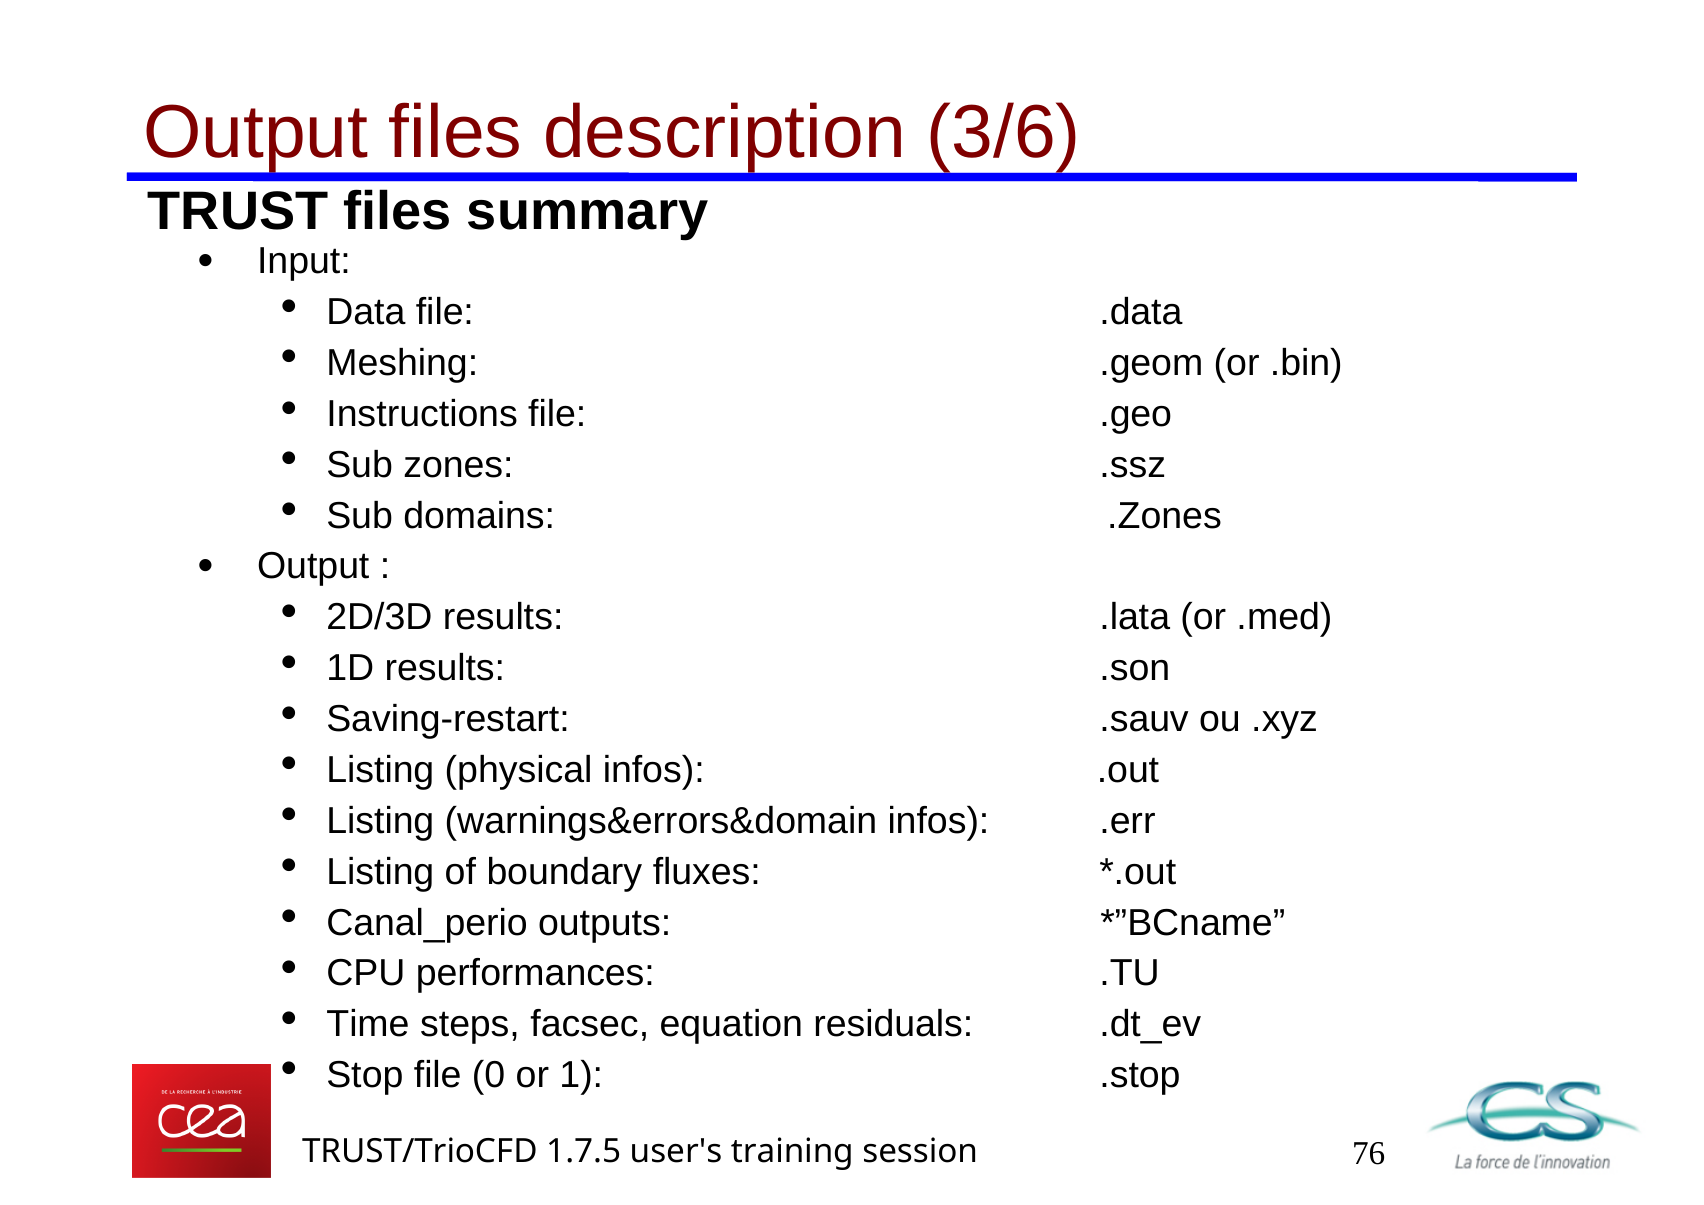

# Output files description (3/6)
TRUST files summary
Input:
Data file: 				.data
Meshing:				.geom (or .bin)
Instructions file:			.geo
Sub zones:				.ssz
Sub domains:			 .Zones
Output :
2D/3D results:			.lata (or .med)
1D results: 				.son
Saving-restart: 			.sauv ou .xyz
Listing (physical infos):		 .out
Listing (warnings&errors&domain infos):	.err
Listing of boundary fluxes:		*.out
Canal_perio outputs: *”BCname”
CPU performances:			.TU
Time steps, facsec, equation residuals:	.dt_ev
Stop file (0 or 1):			.stop
TRUST/TrioCFD 1.7.5 user's training session
76